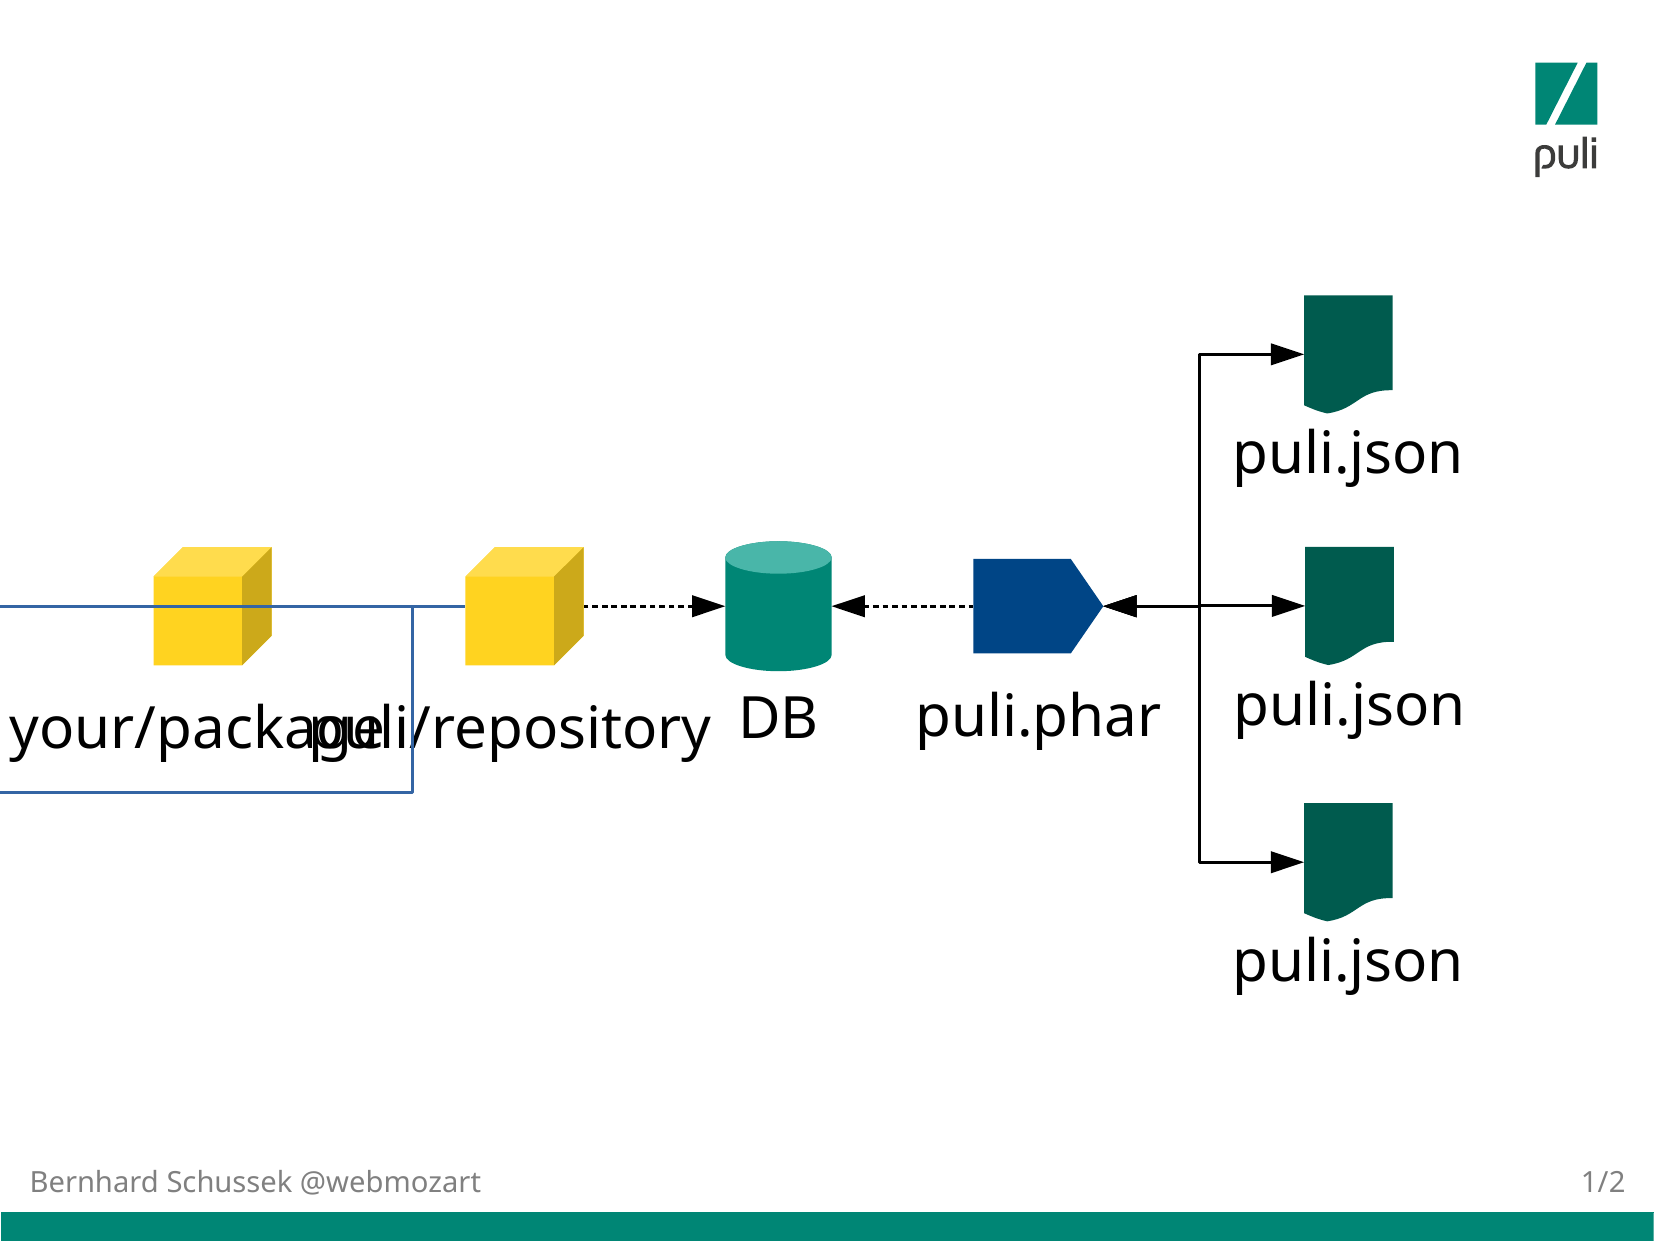

puli.json
DB
puli.json
your/package
puli/repository
puli.phar
puli.json
Bernhard Schussek @webmozart
1